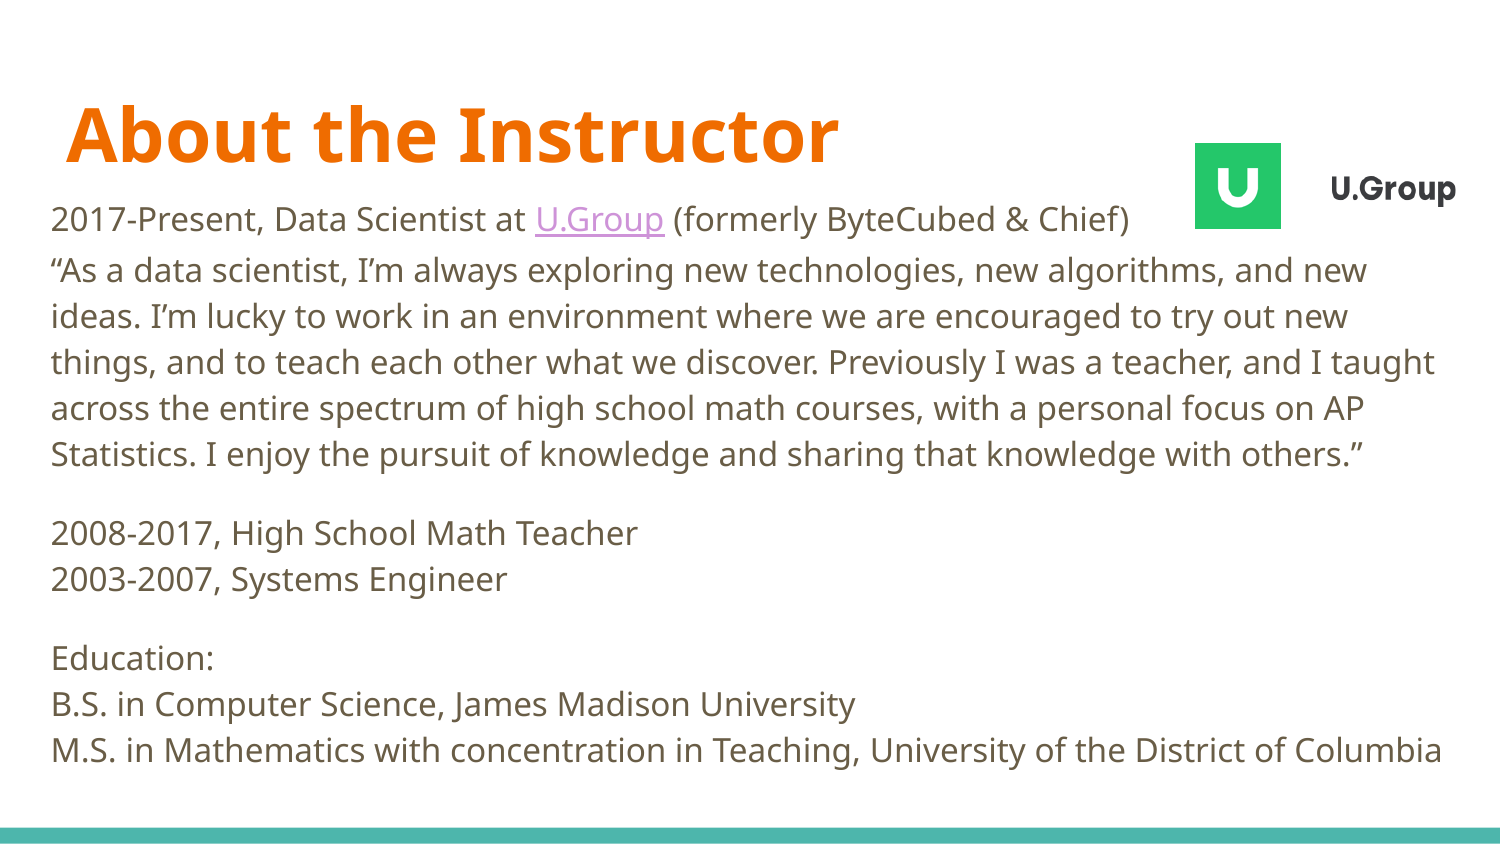

# About the Instructor
2017-Present, Data Scientist at U.Group (formerly ByteCubed & Chief)
“As a data scientist, I’m always exploring new technologies, new algorithms, and new ideas. I’m lucky to work in an environment where we are encouraged to try out new things, and to teach each other what we discover. Previously I was a teacher, and I taught across the entire spectrum of high school math courses, with a personal focus on AP Statistics. I enjoy the pursuit of knowledge and sharing that knowledge with others.”
2008-2017, High School Math Teacher
2003-2007, Systems Engineer
Education:
B.S. in Computer Science, James Madison University
M.S. in Mathematics with concentration in Teaching, University of the District of Columbia